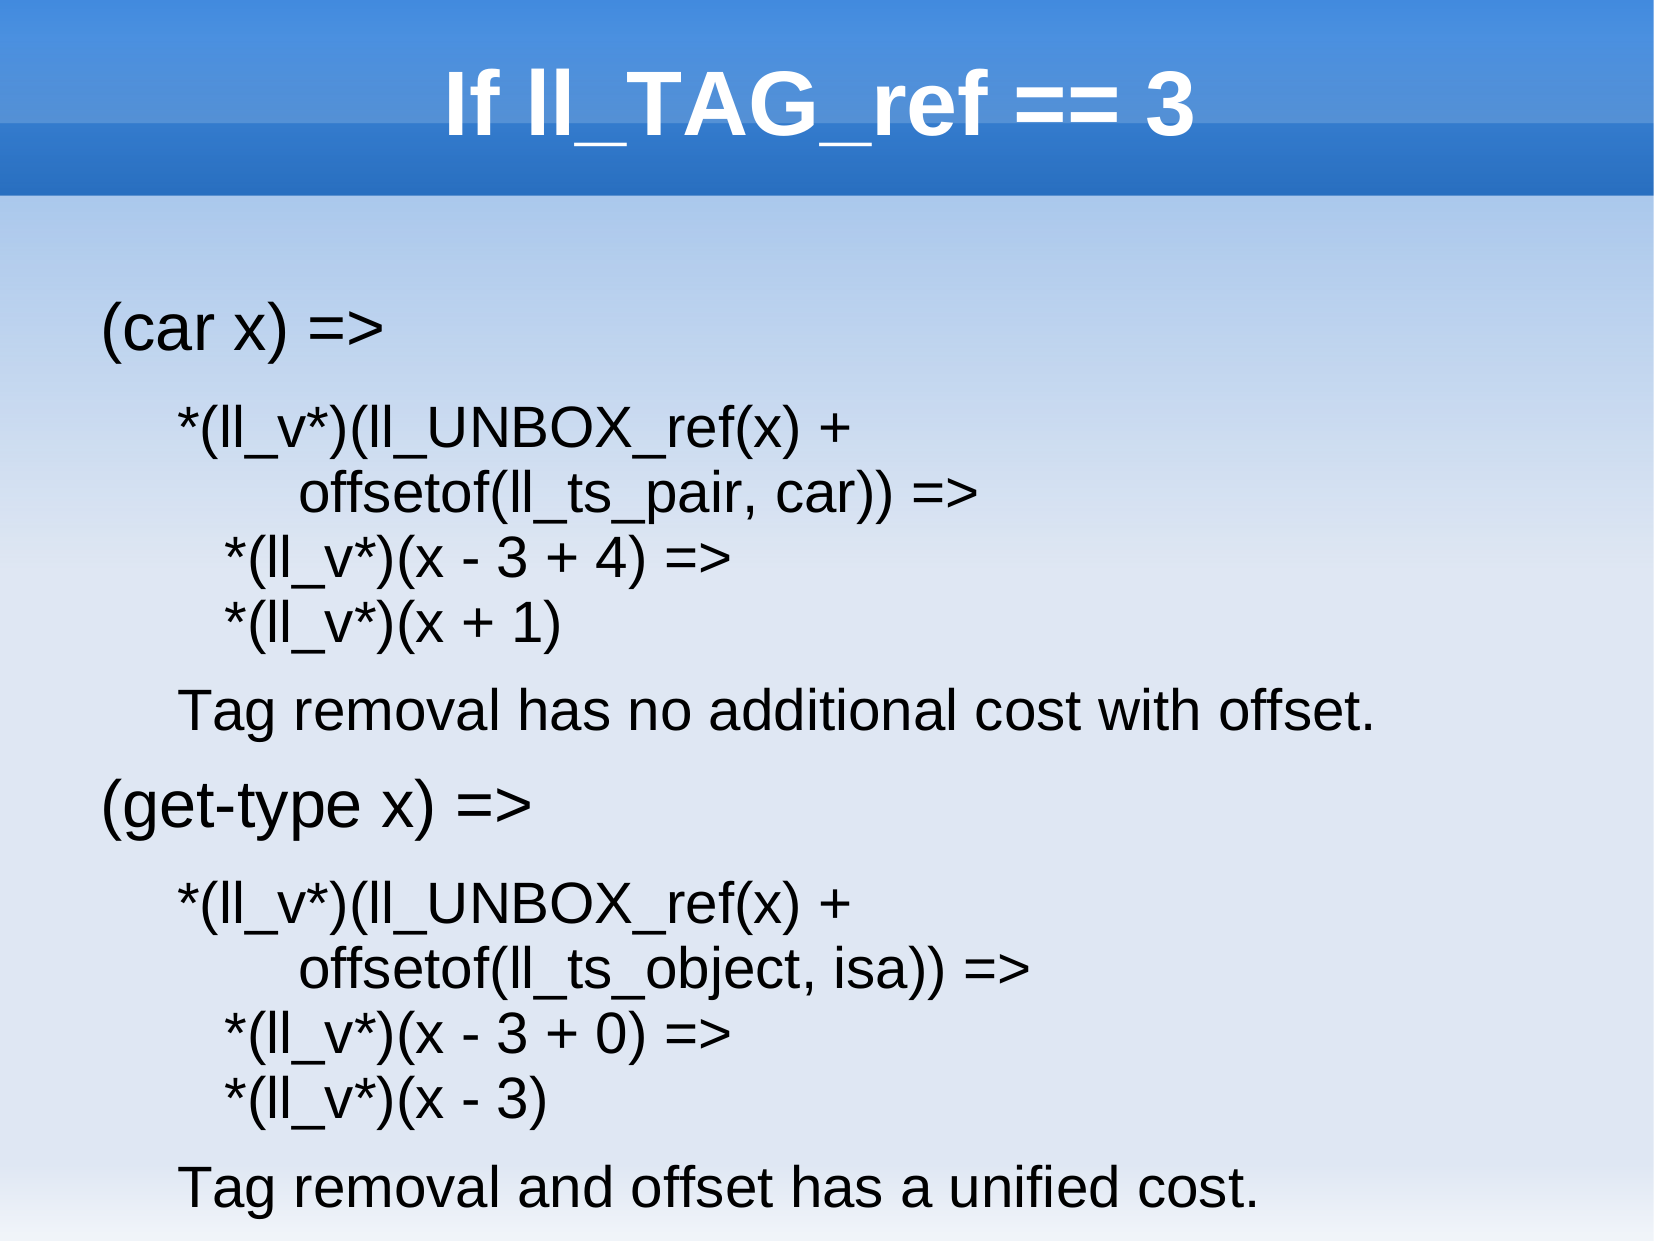

# If ll_TAG_ref == 3
(car x) =>
*(ll_v*)(ll_UNBOX_ref(x) +
	offsetof(ll_ts_pair, car)) =>
*(ll_v*)(x - 3 + 4) =>
*(ll_v*)(x + 1)
Tag removal has no additional cost with offset.
(get-type x) =>
*(ll_v*)(ll_UNBOX_ref(x) +
	offsetof(ll_ts_object, isa)) =>
*(ll_v*)(x - 3 + 0) =>
*(ll_v*)(x - 3)
Tag removal and offset has a unified cost.